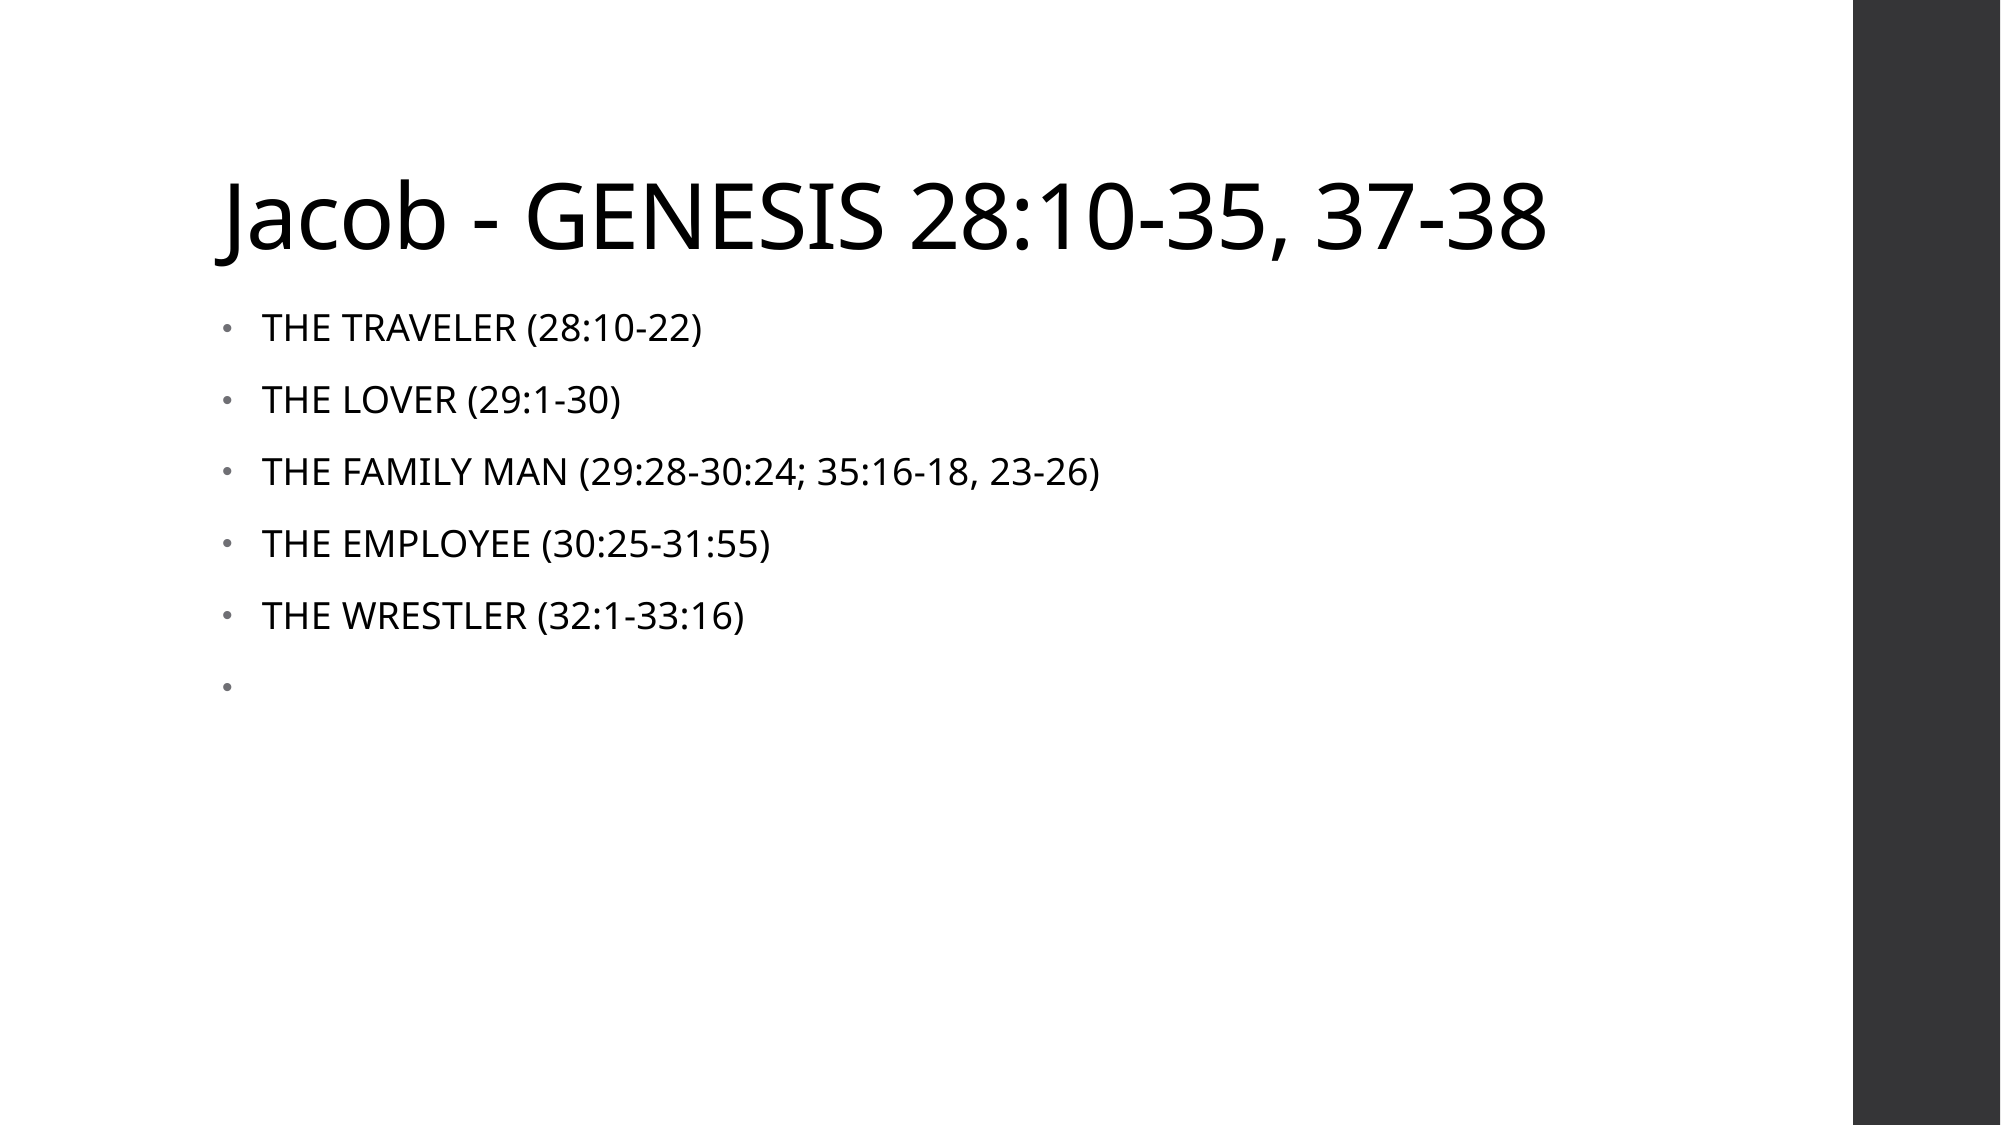

# Jacob - GENESIS 28:10-35, 37-38
 THE TRAVELER (28:10-22)
 THE LOVER (29:1-30)
 THE FAMILY MAN (29:28-30:24; 35:16-18, 23-26)
 THE EMPLOYEE (30:25-31:55)
 THE WRESTLER (32:1-33:16)